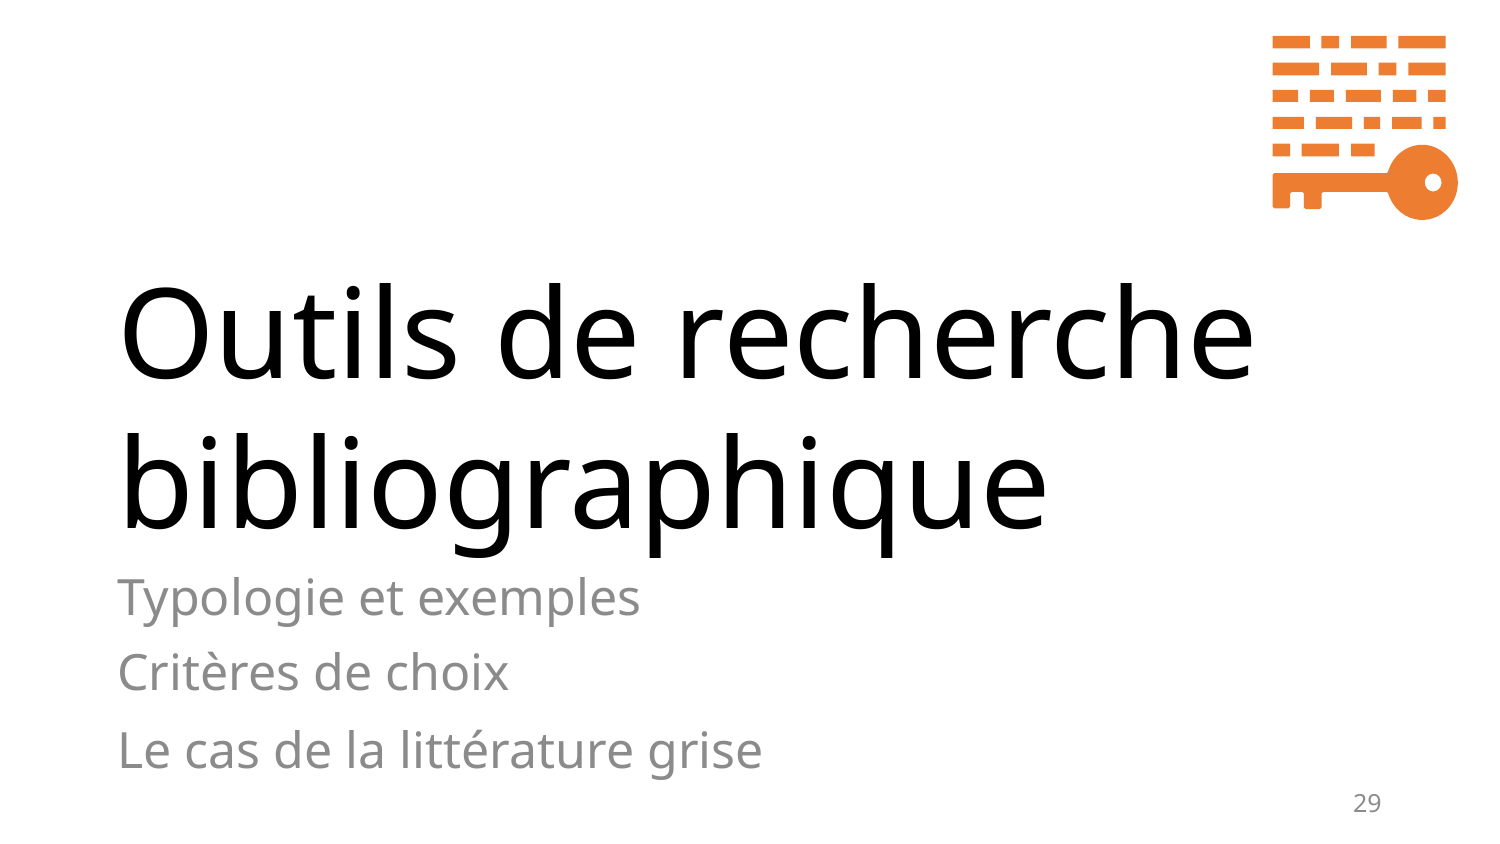

# Outils de recherche bibliographique
Typologie et exemples
Critères de choix
Le cas de la littérature grise
29